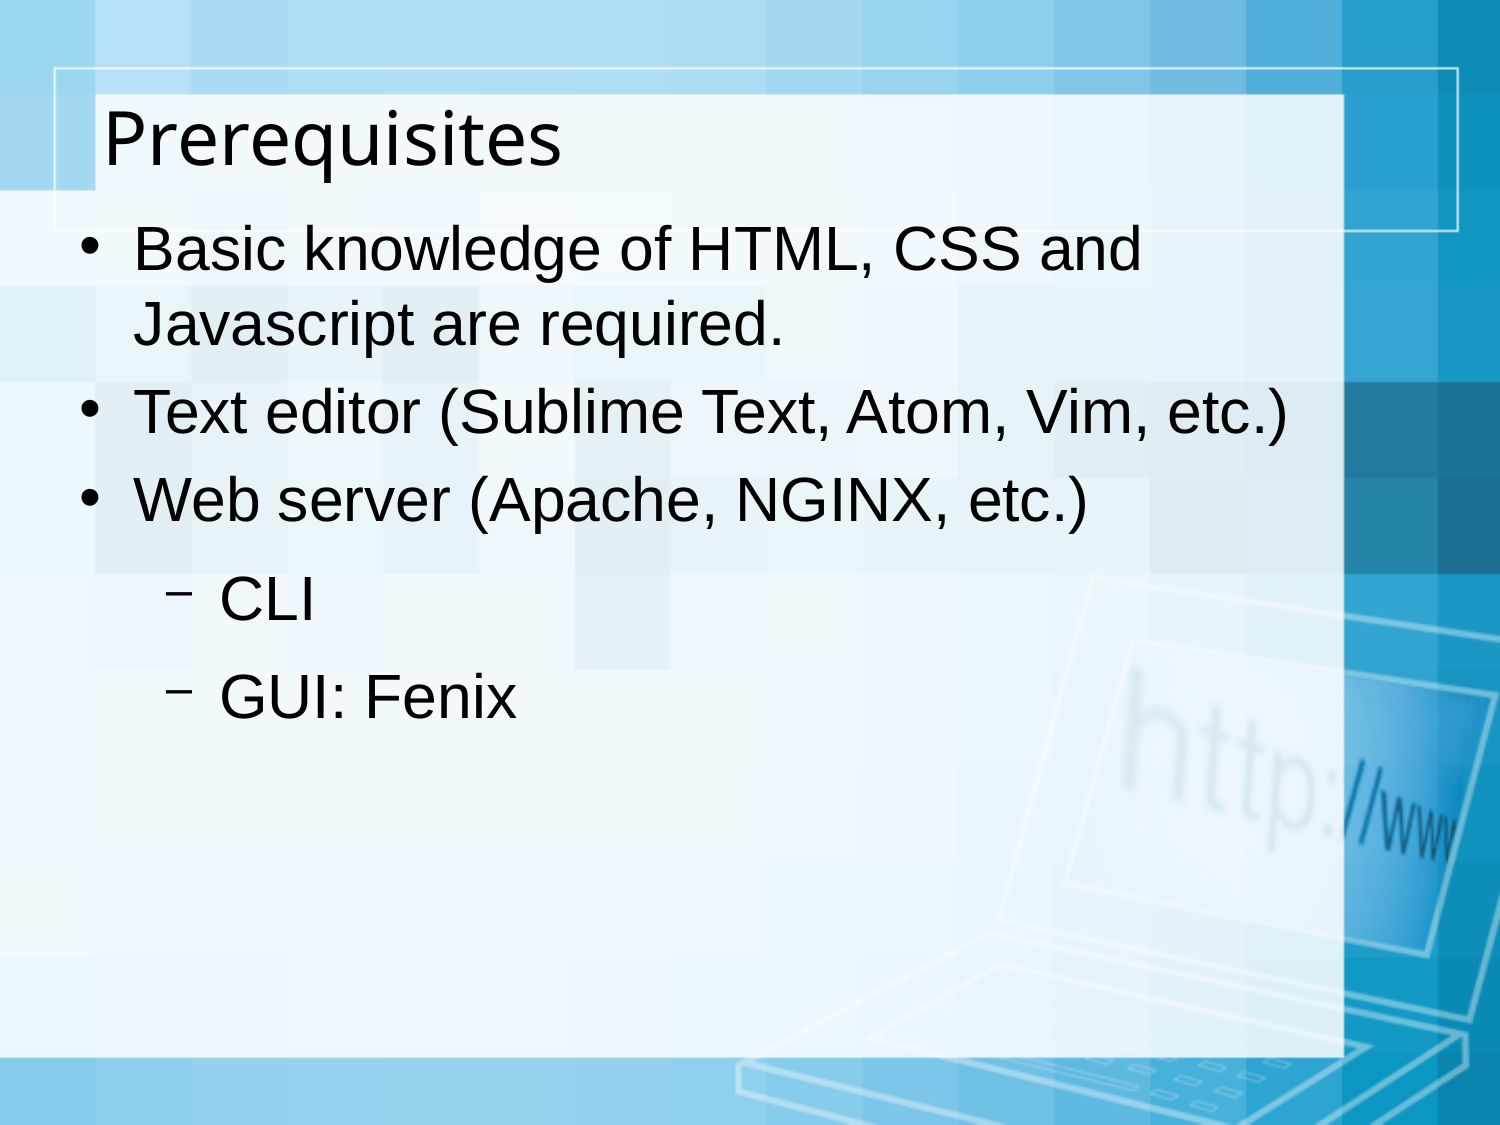

# Prerequisites
Basic knowledge of HTML, CSS and Javascript are required.
Text editor (Sublime Text, Atom, Vim, etc.)
Web server (Apache, NGINX, etc.)
CLI
GUI: Fenix